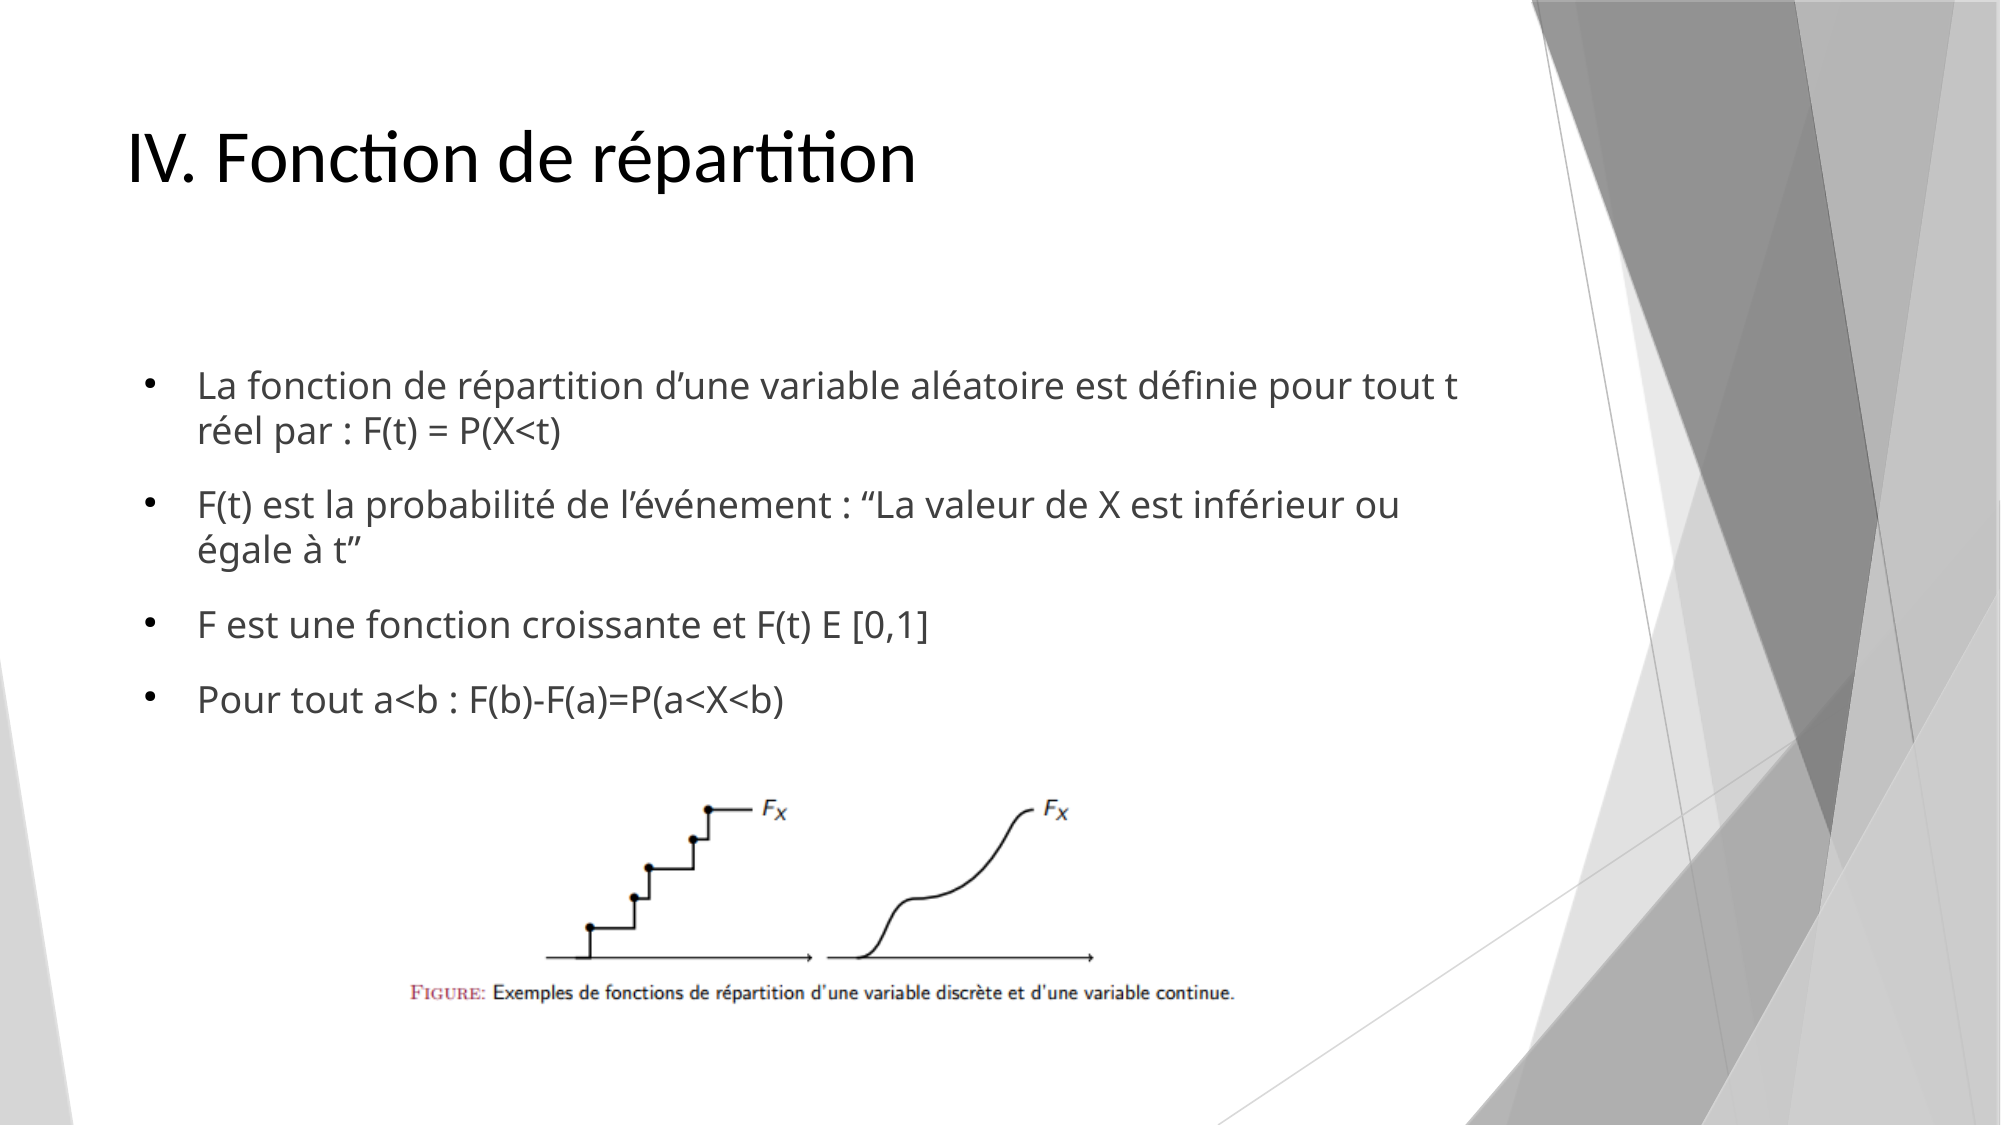

# IV. Fonction de répartition
La fonction de répartition d’une variable aléatoire est définie pour tout t réel par : F(t) = P(X<t)
F(t) est la probabilité de l’événement : “La valeur de X est inférieur ou égale à t”
F est une fonction croissante et F(t) E [0,1]
Pour tout a<b : F(b)-F(a)=P(a<X<b)